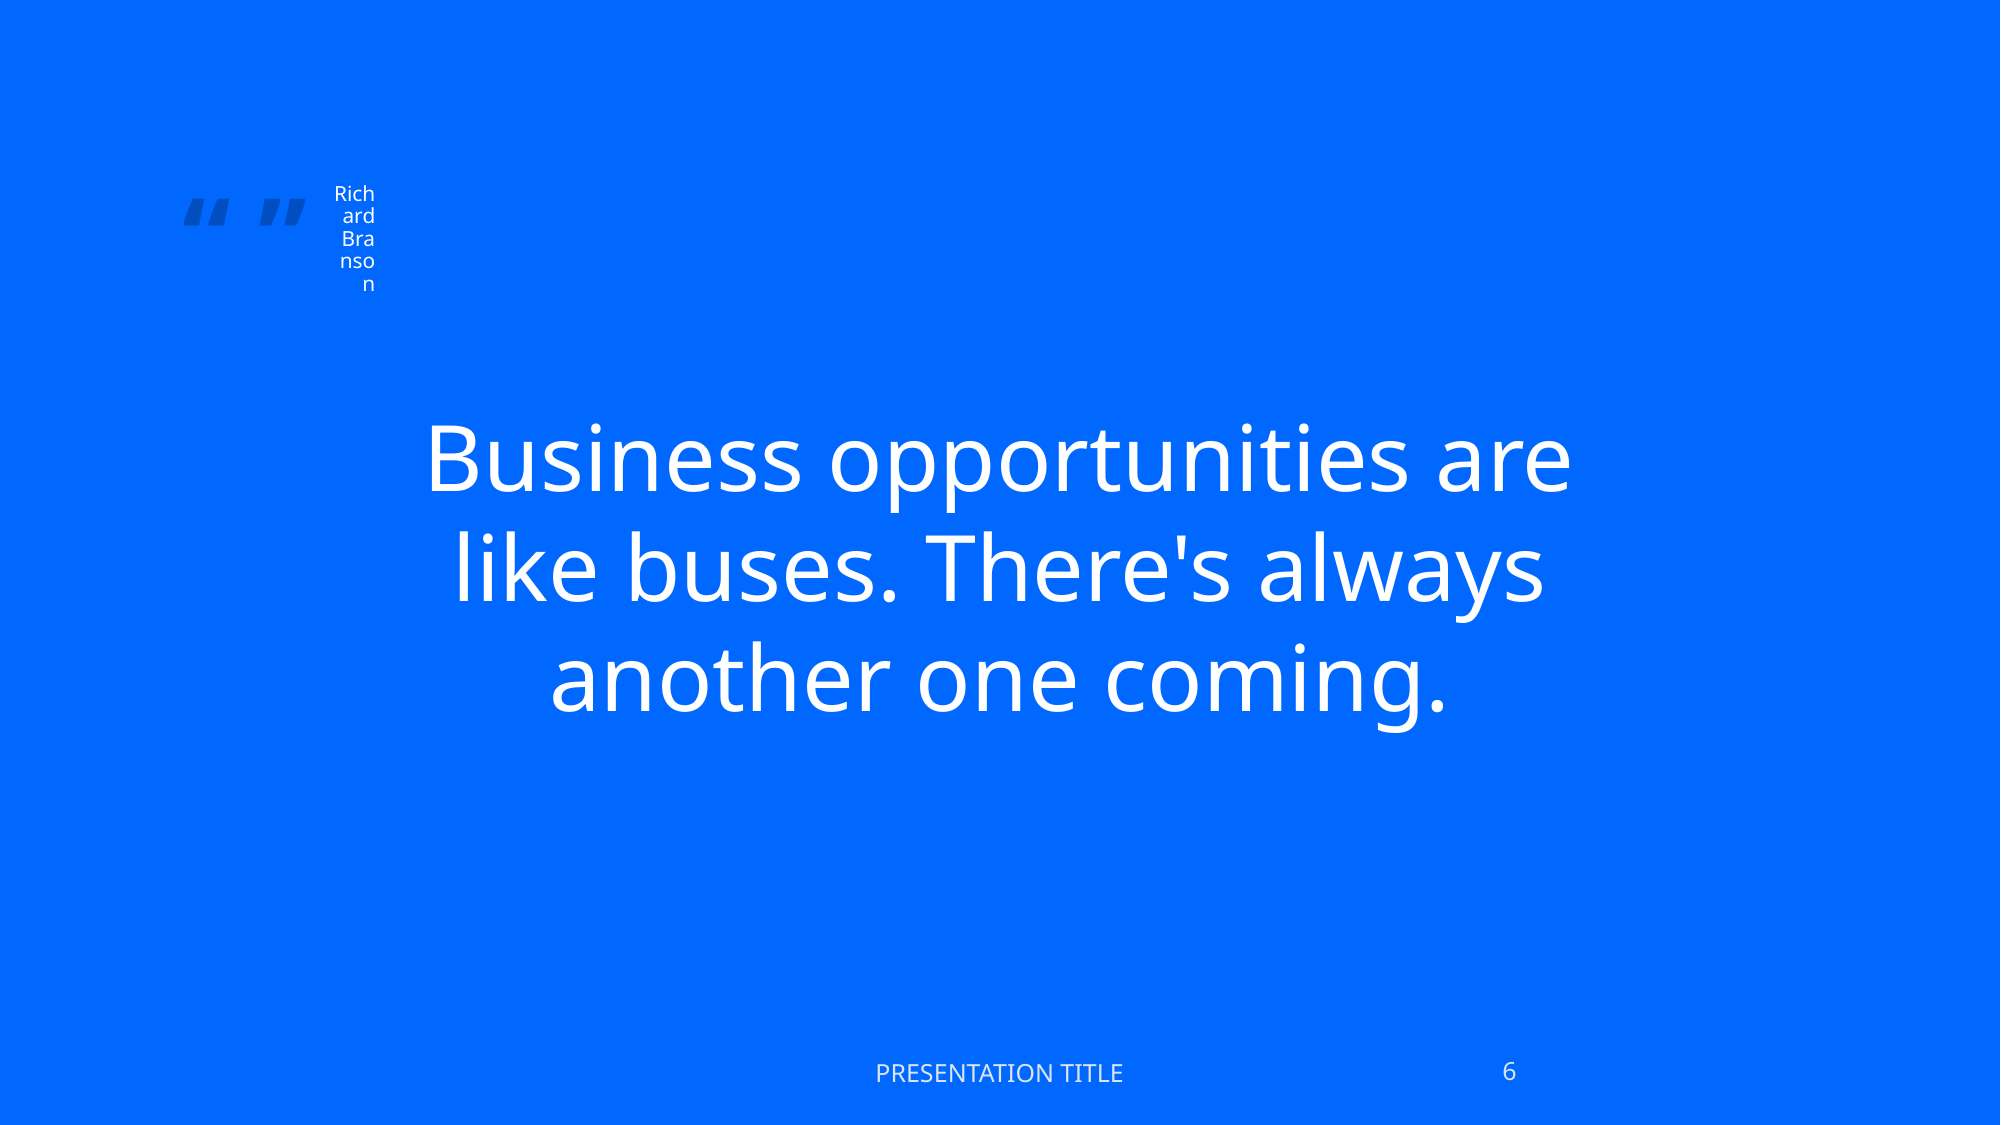

“
”
Richard Branson
# Business opportunities are like buses. There's always another one coming.
PRESENTATION TITLE